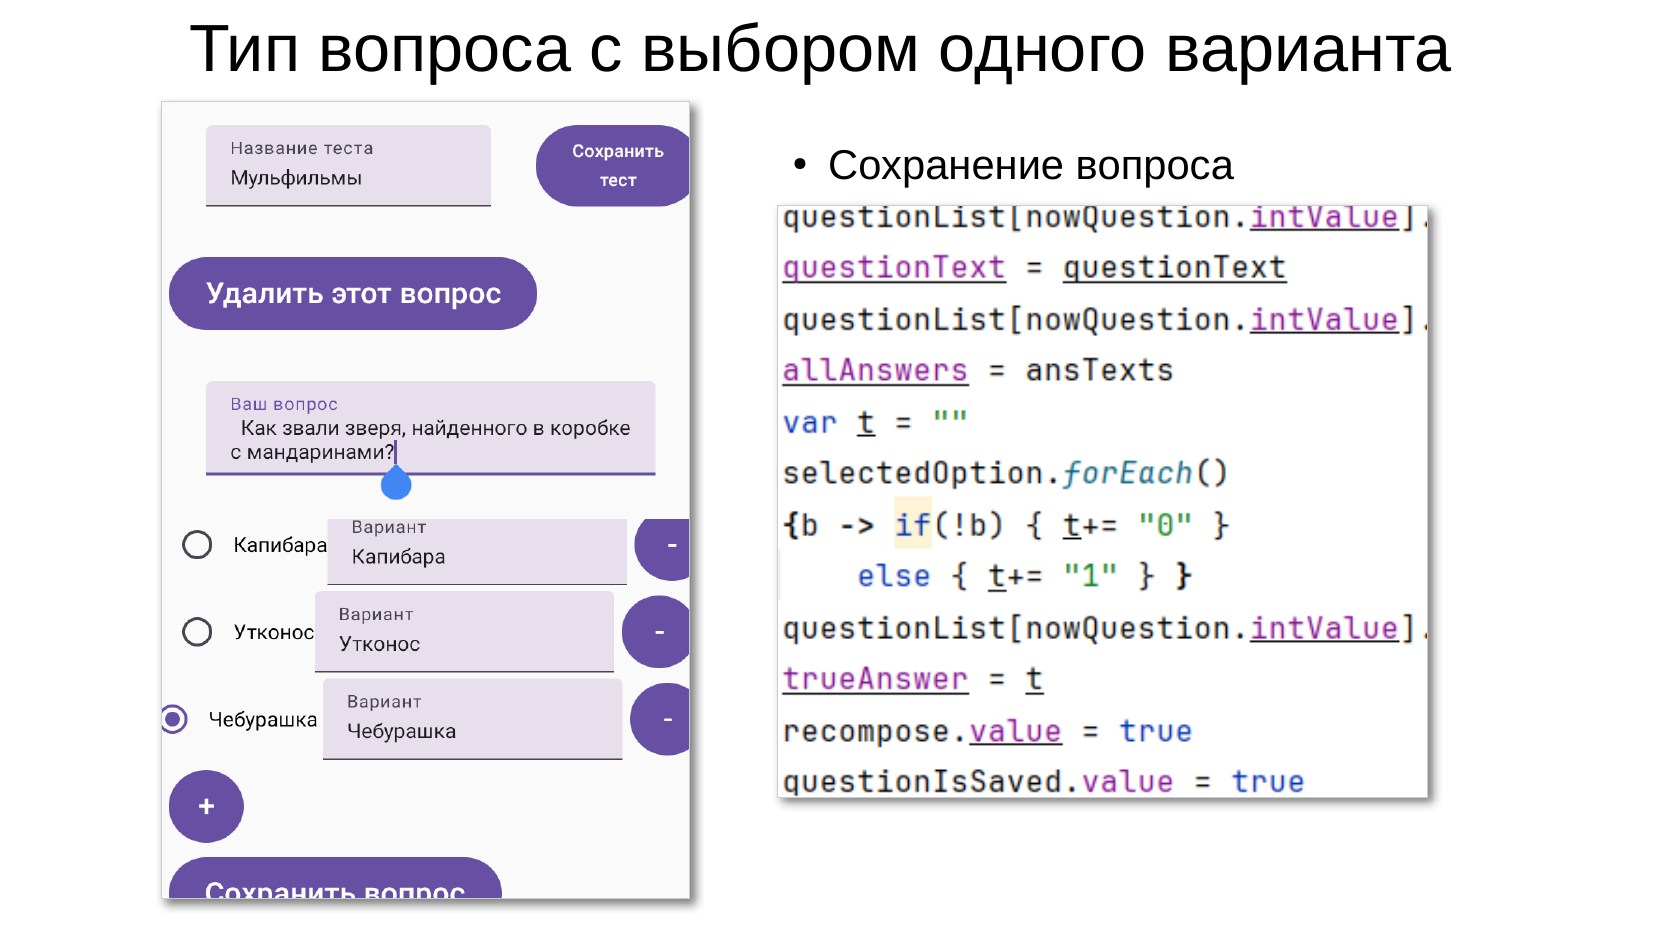

# Тип вопроса с выбором одного варианта
Сохранение вопроса